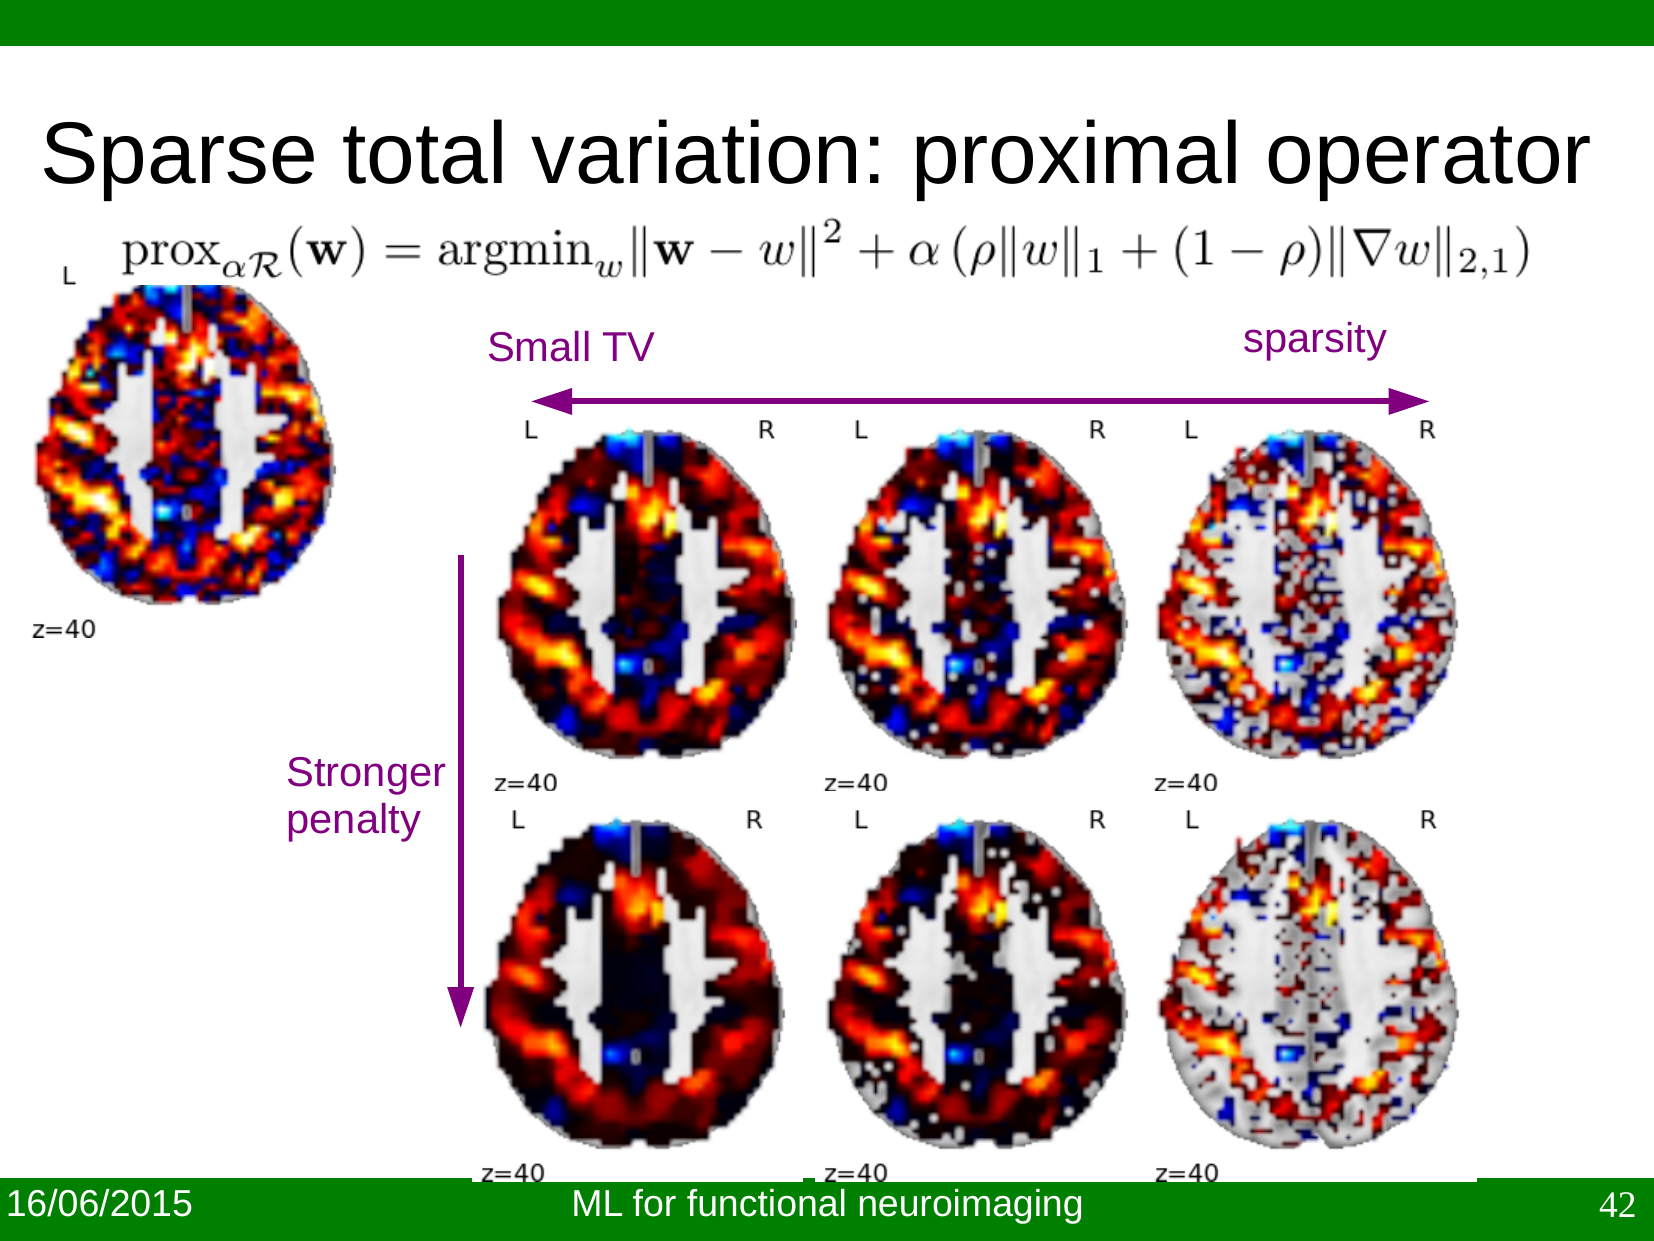

# Sparse total variation: proximal operator
sparsity
Small TV
Stronger penalty
42